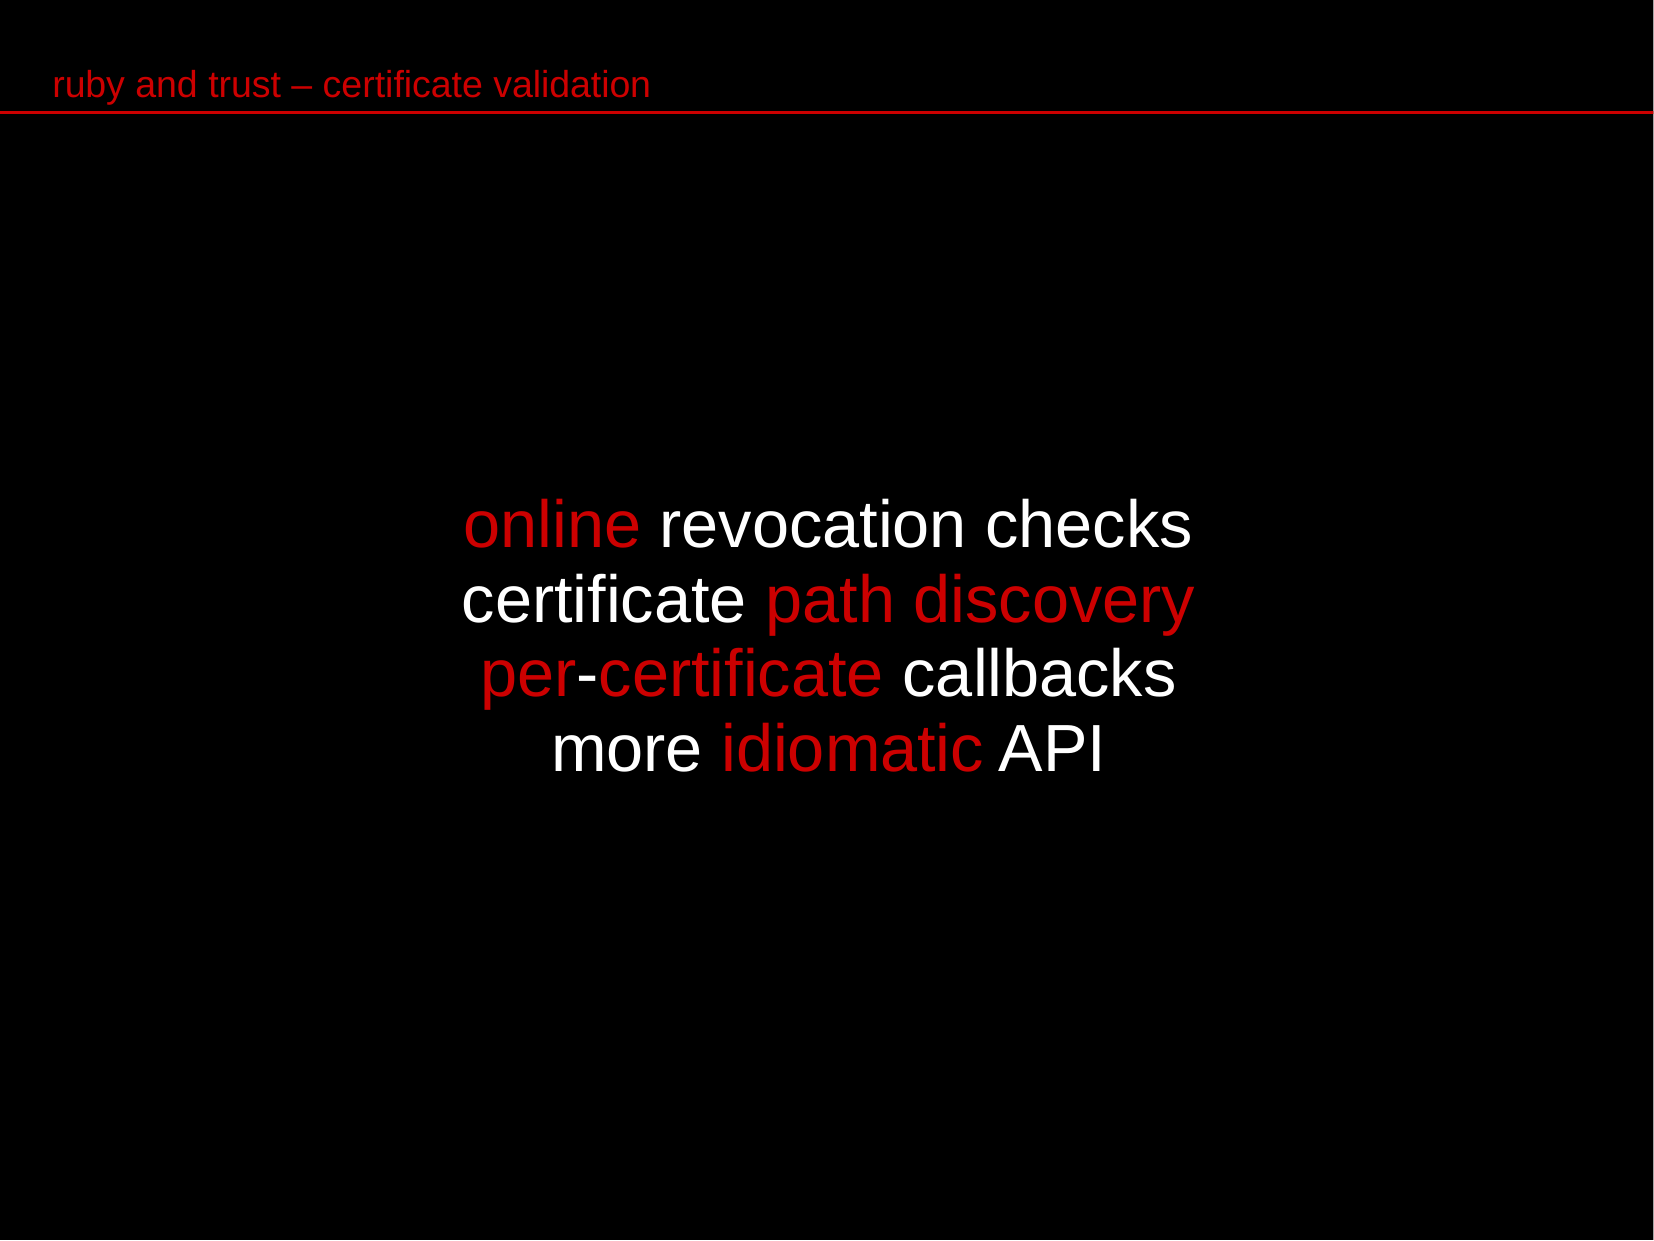

# online revocation checks
certificate path discovery
per-certificate callbacks
more idiomatic API
ruby and trust – certificate validation